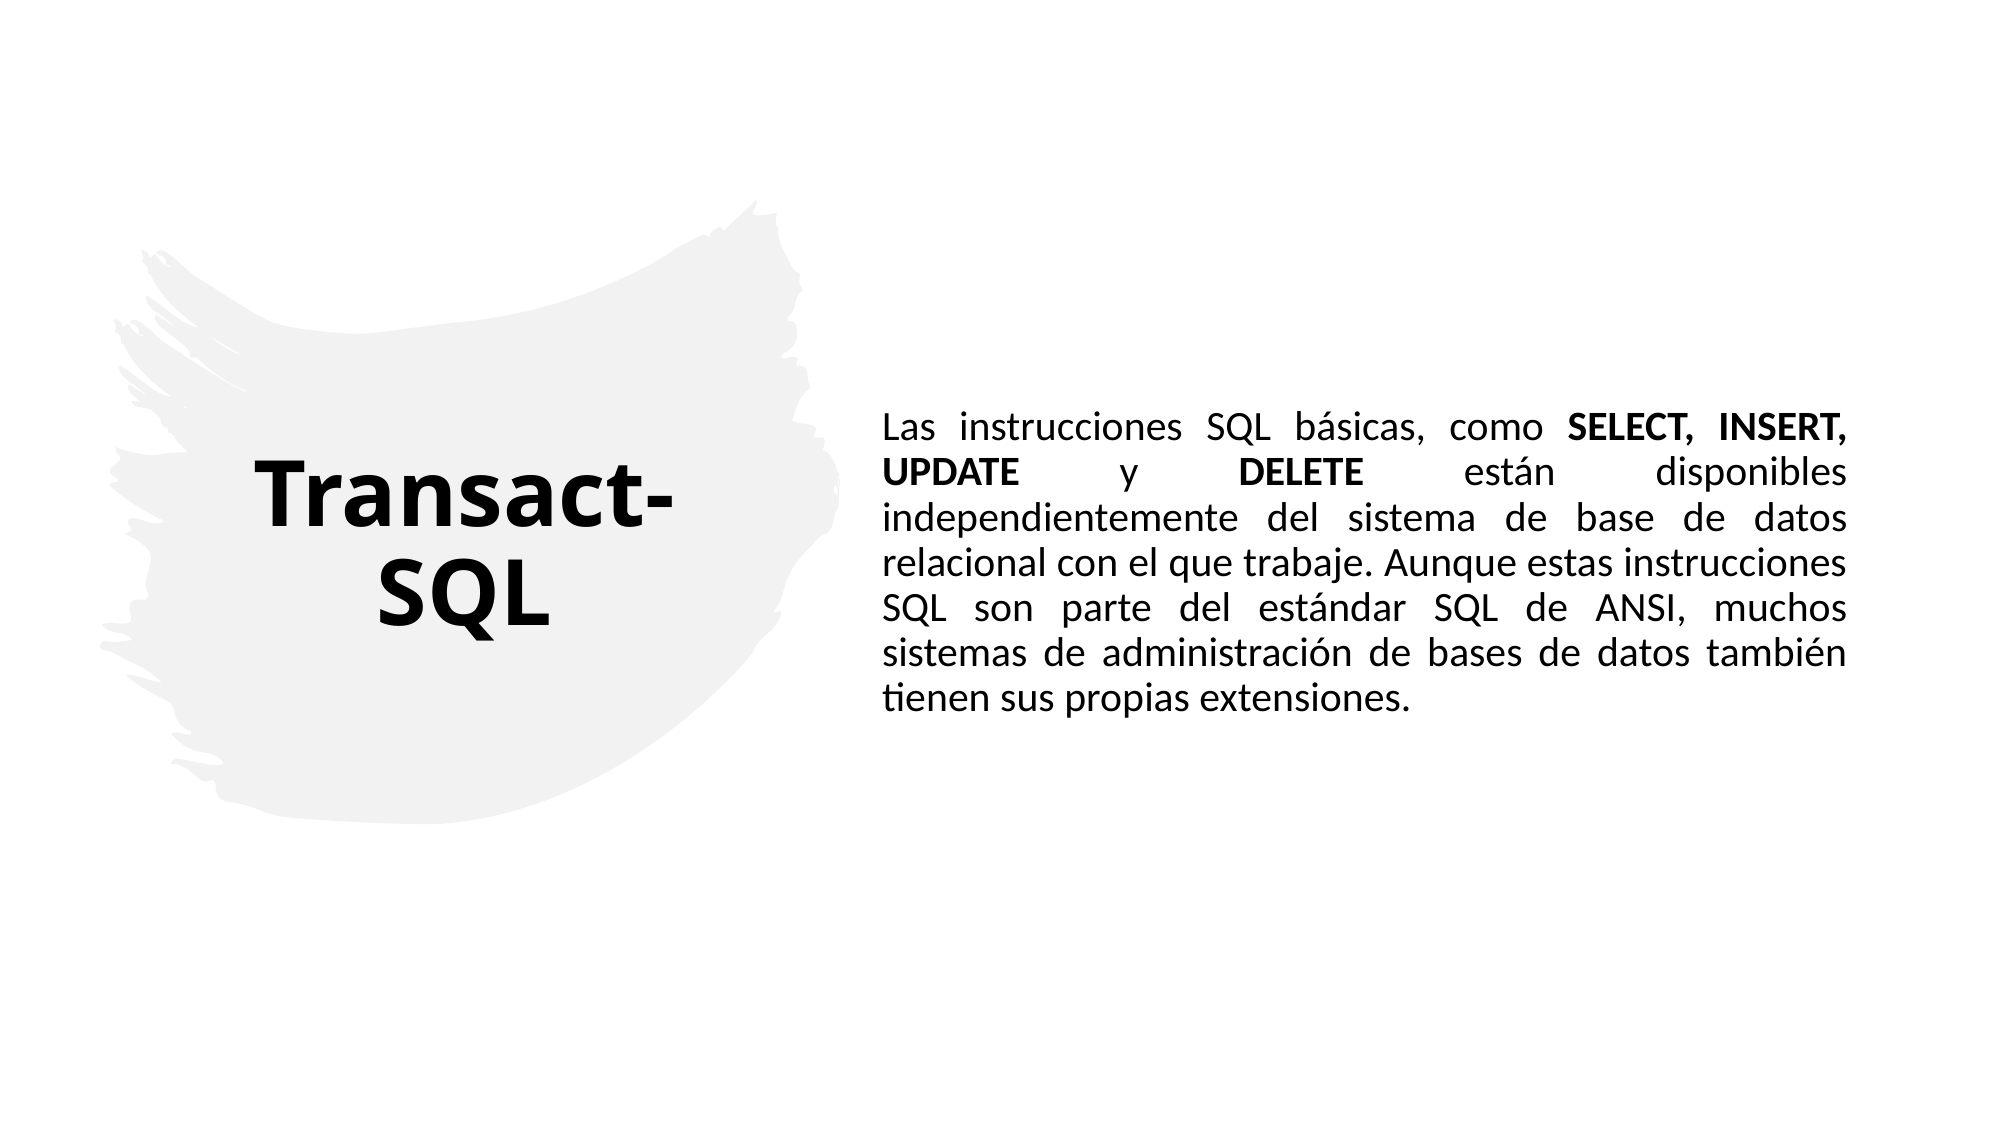

Las instrucciones SQL básicas, como SELECT, INSERT, UPDATE y DELETE están disponibles independientemente del sistema de base de datos relacional con el que trabaje. Aunque estas instrucciones SQL son parte del estándar SQL de ANSI, muchos sistemas de administración de bases de datos también tienen sus propias extensiones.
# Transact-SQL